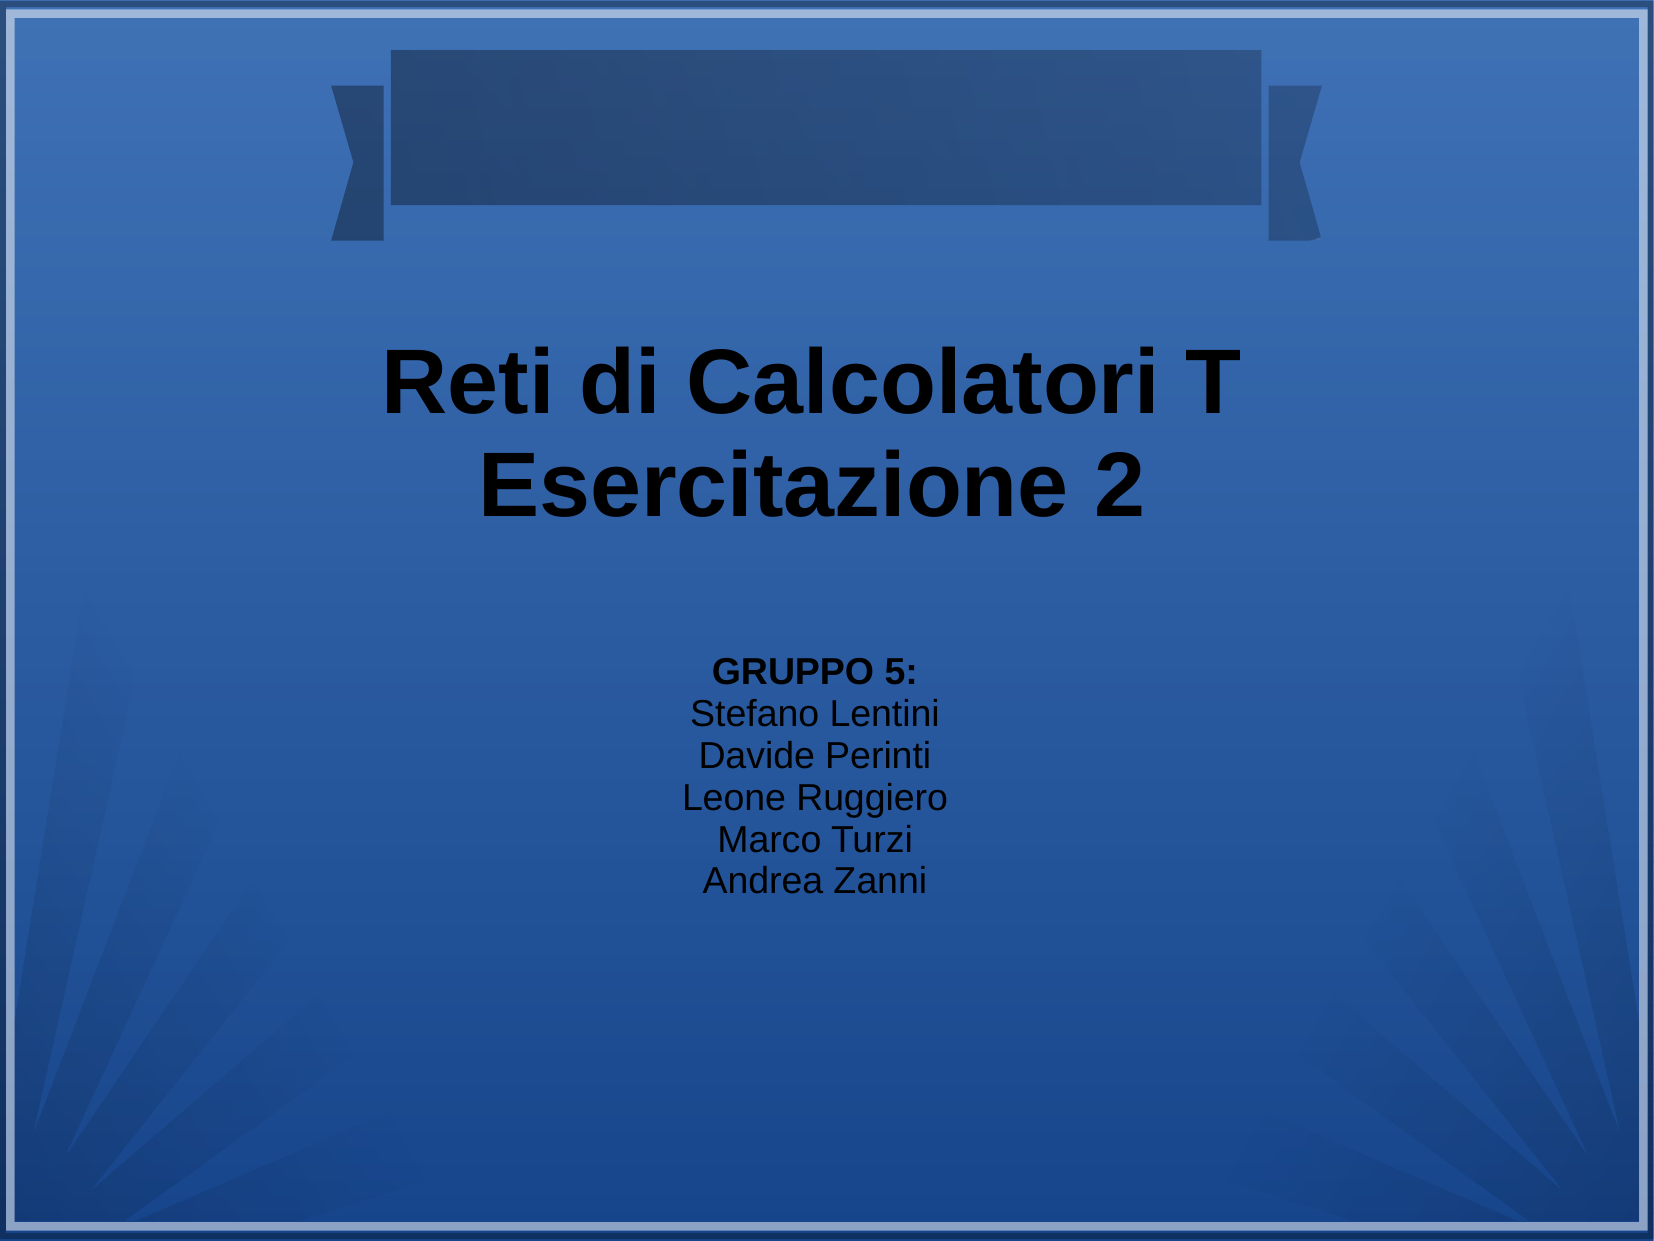

# Reti di Calcolatori T Esercitazione 2
GRUPPO 5:
Stefano Lentini
Davide Perinti
Leone Ruggiero
Marco Turzi
Andrea Zanni